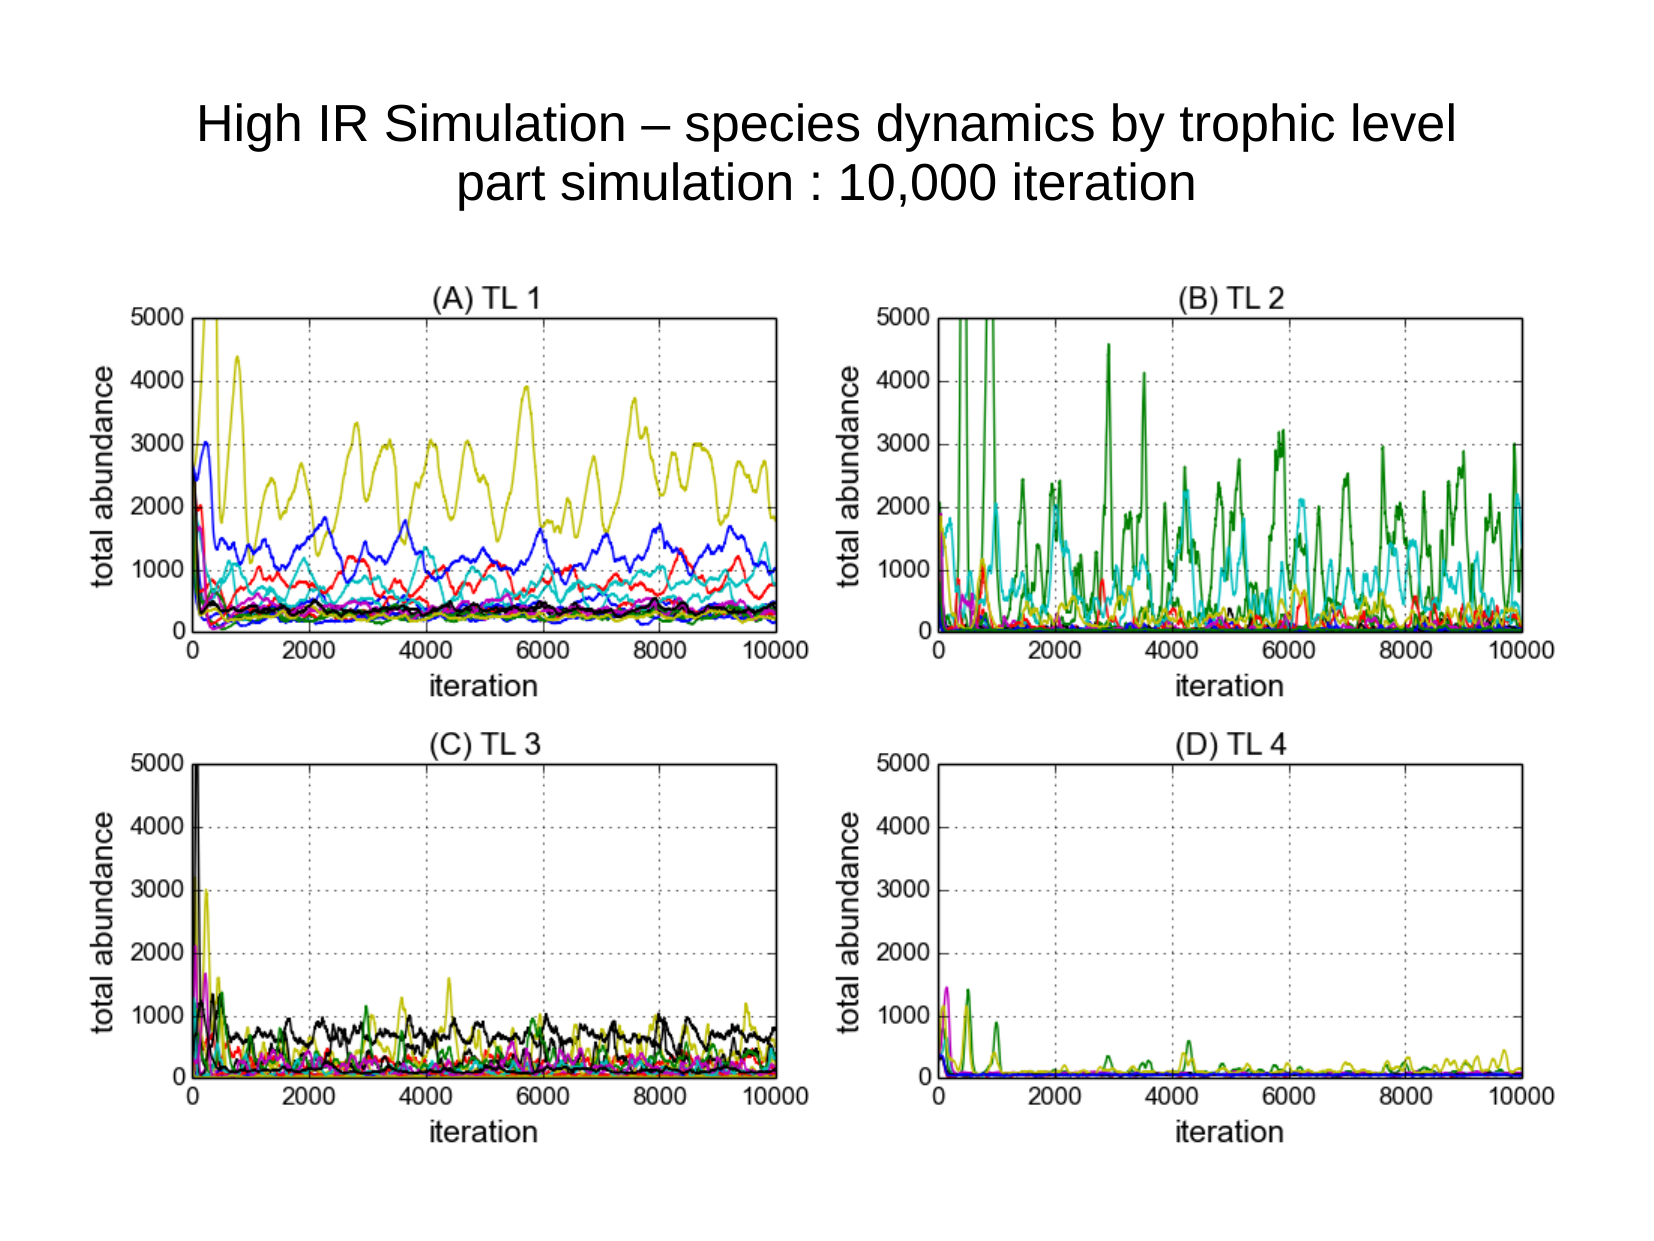

# High IR Simulation – species dynamics by trophic level part simulation : 10,000 iteration